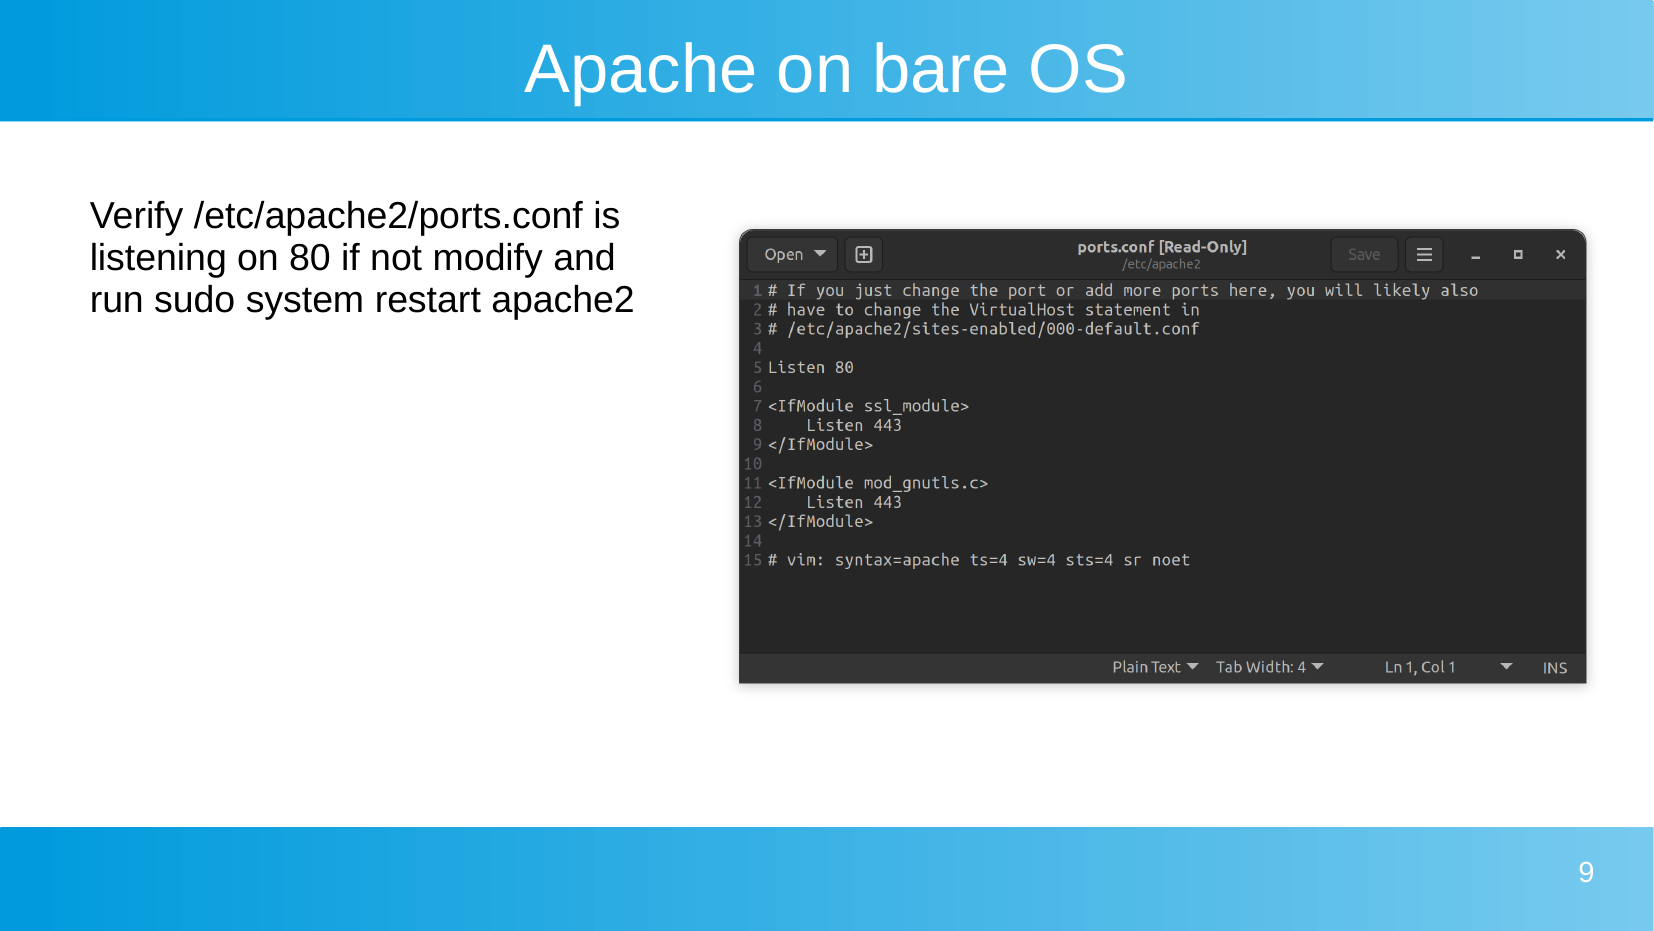

# Apache on bare OS
Verify /etc/apache2/ports.conf is listening on 80 if not modify and
run sudo system restart apache2
9